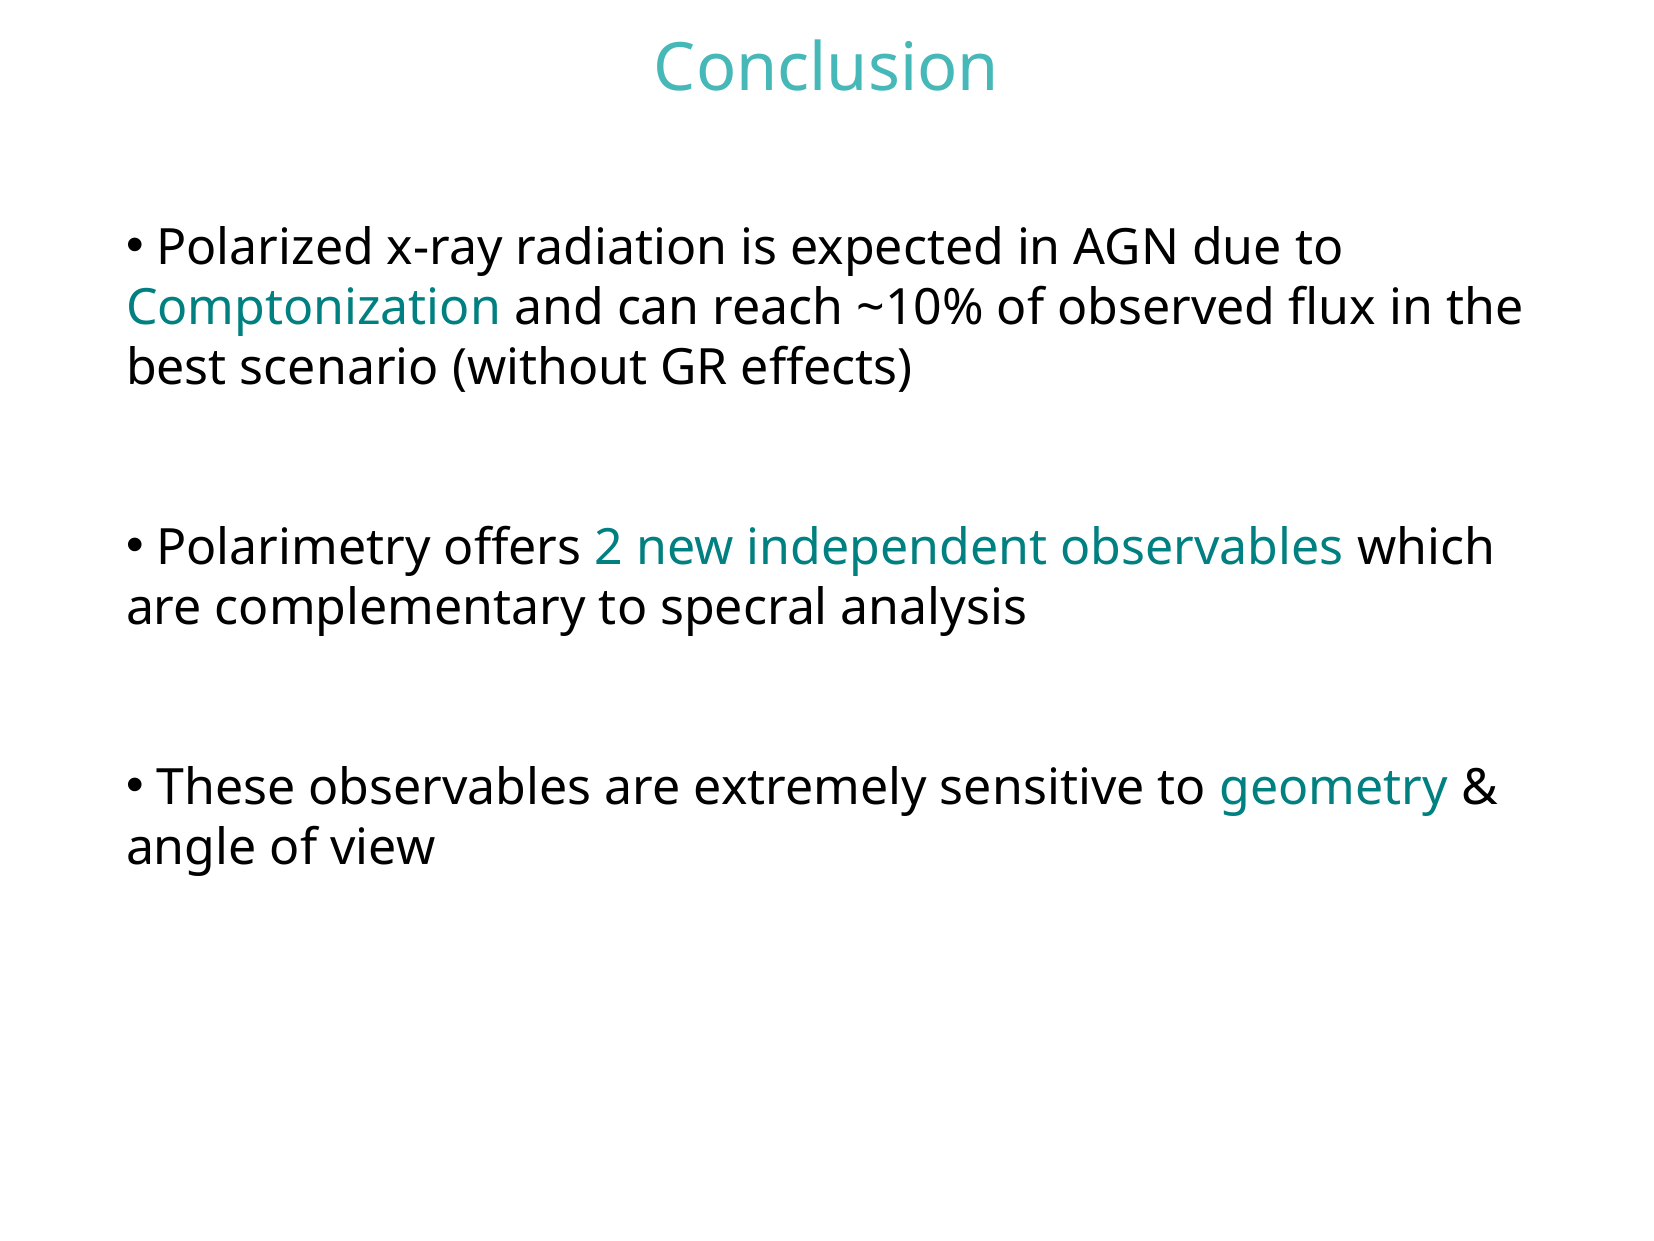

# Conclusion
 Polarized x-ray radiation is expected in AGN due to Comptonization and can reach ~10% of observed flux in the best scenario (without GR effects)
 Polarimetry offers 2 new independent observables which are complementary to specral analysis
 These observables are extremely sensitive to geometry & angle of view